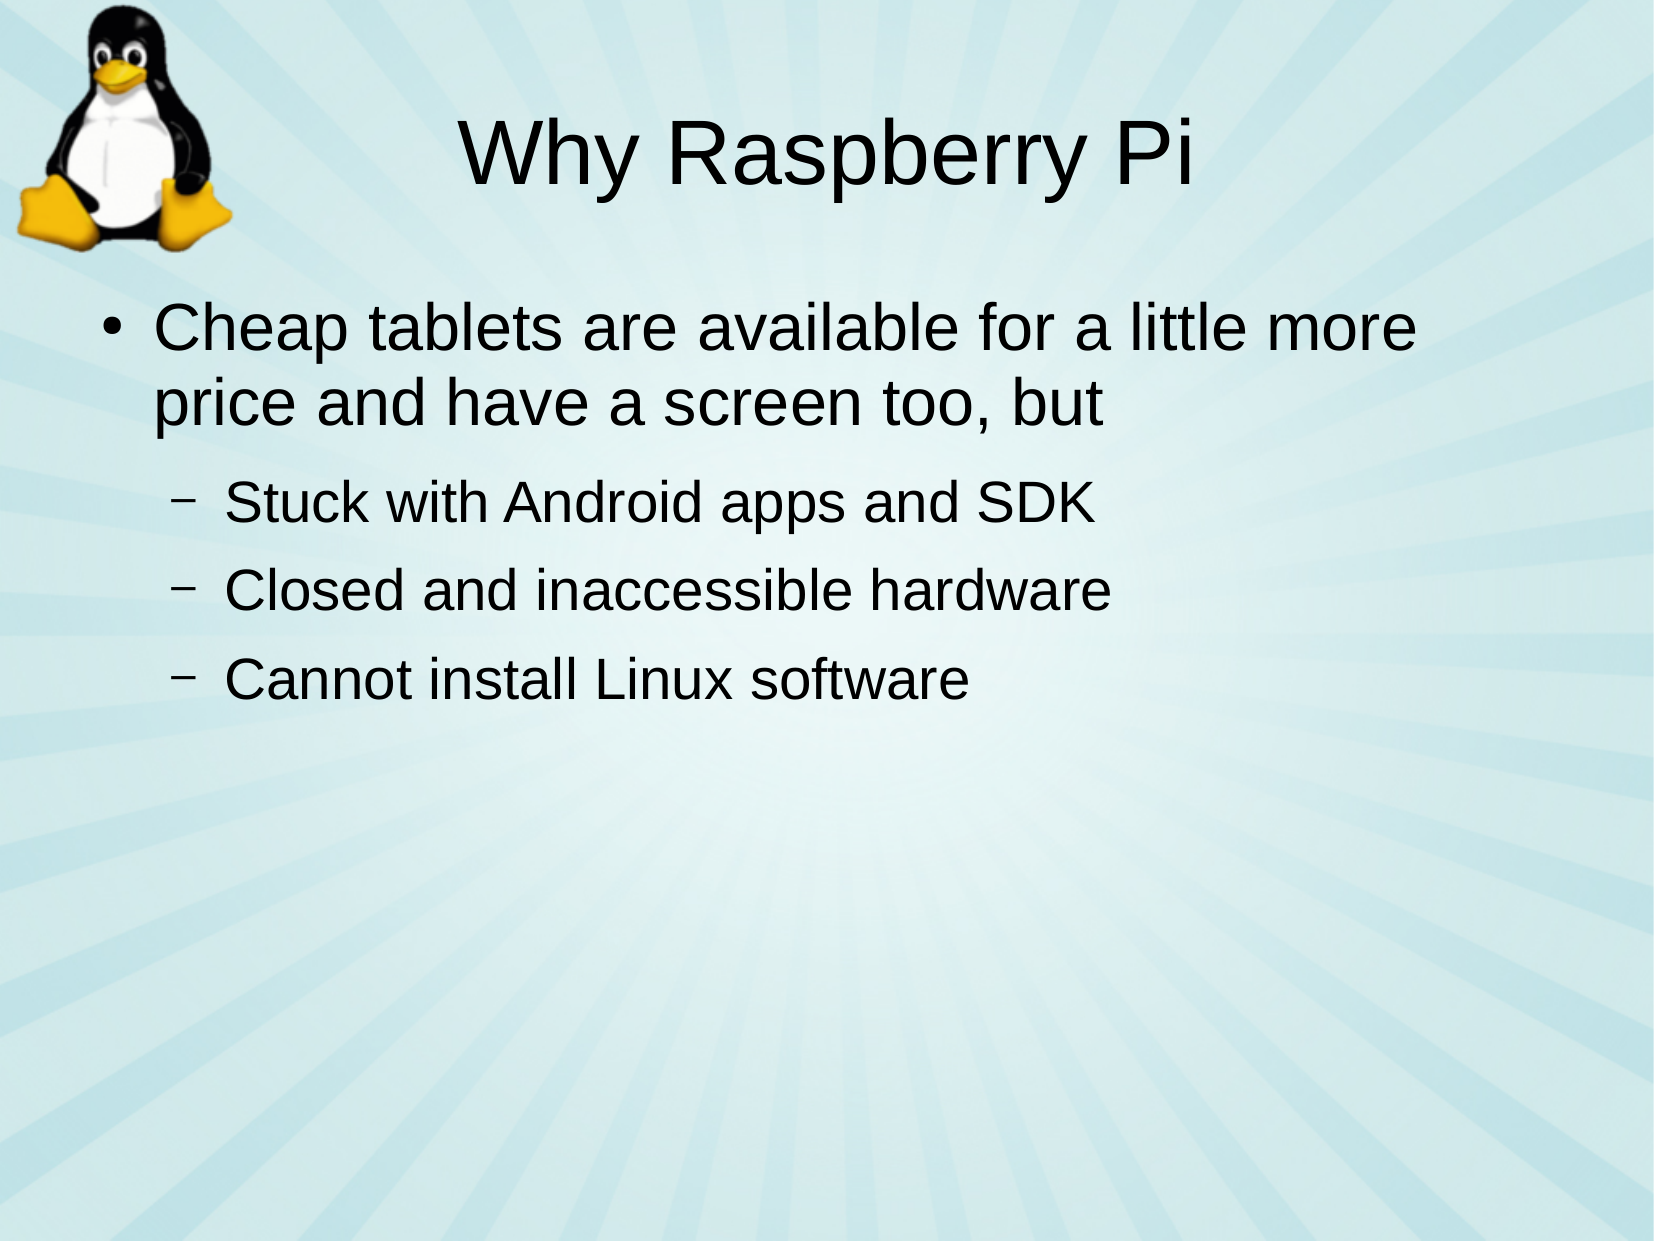

# Why Raspberry Pi
Cheap tablets are available for a little more price and have a screen too, but
Stuck with Android apps and SDK
Closed and inaccessible hardware
Cannot install Linux software